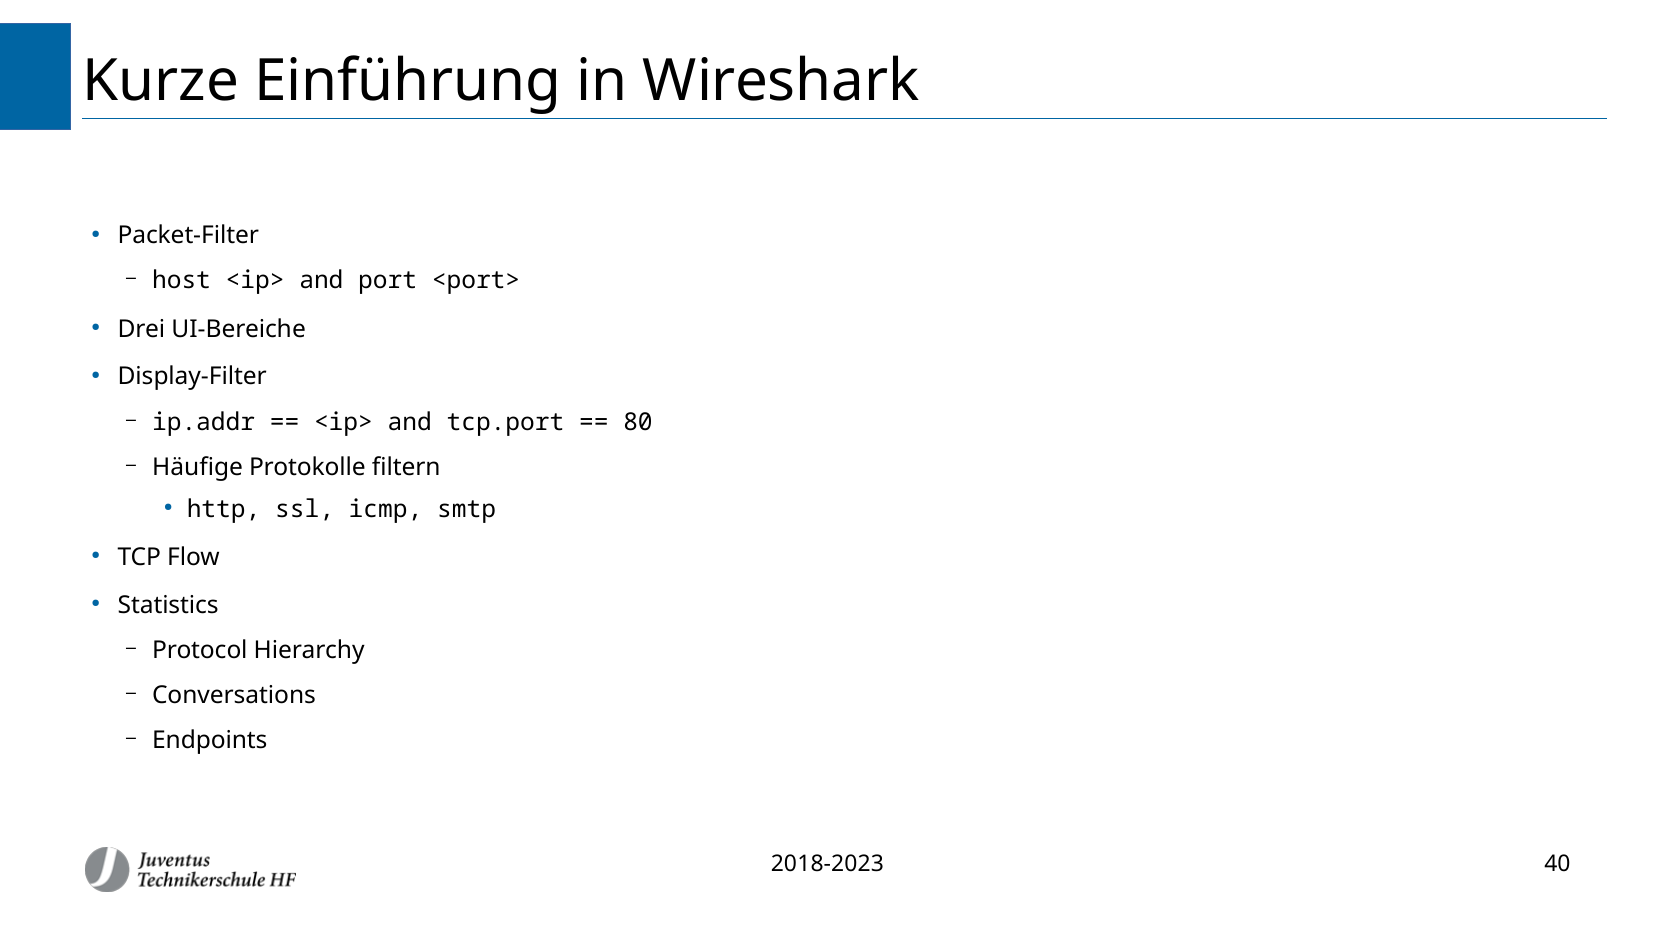

# Kurze Einführung in Wireshark
Packet-Filter
host <ip> and port <port>
Drei UI-Bereiche
Display-Filter
ip.addr == <ip> and tcp.port == 80
Häufige Protokolle filtern
http, ssl, icmp, smtp
TCP Flow
Statistics
Protocol Hierarchy
Conversations
Endpoints
2018-2023
40